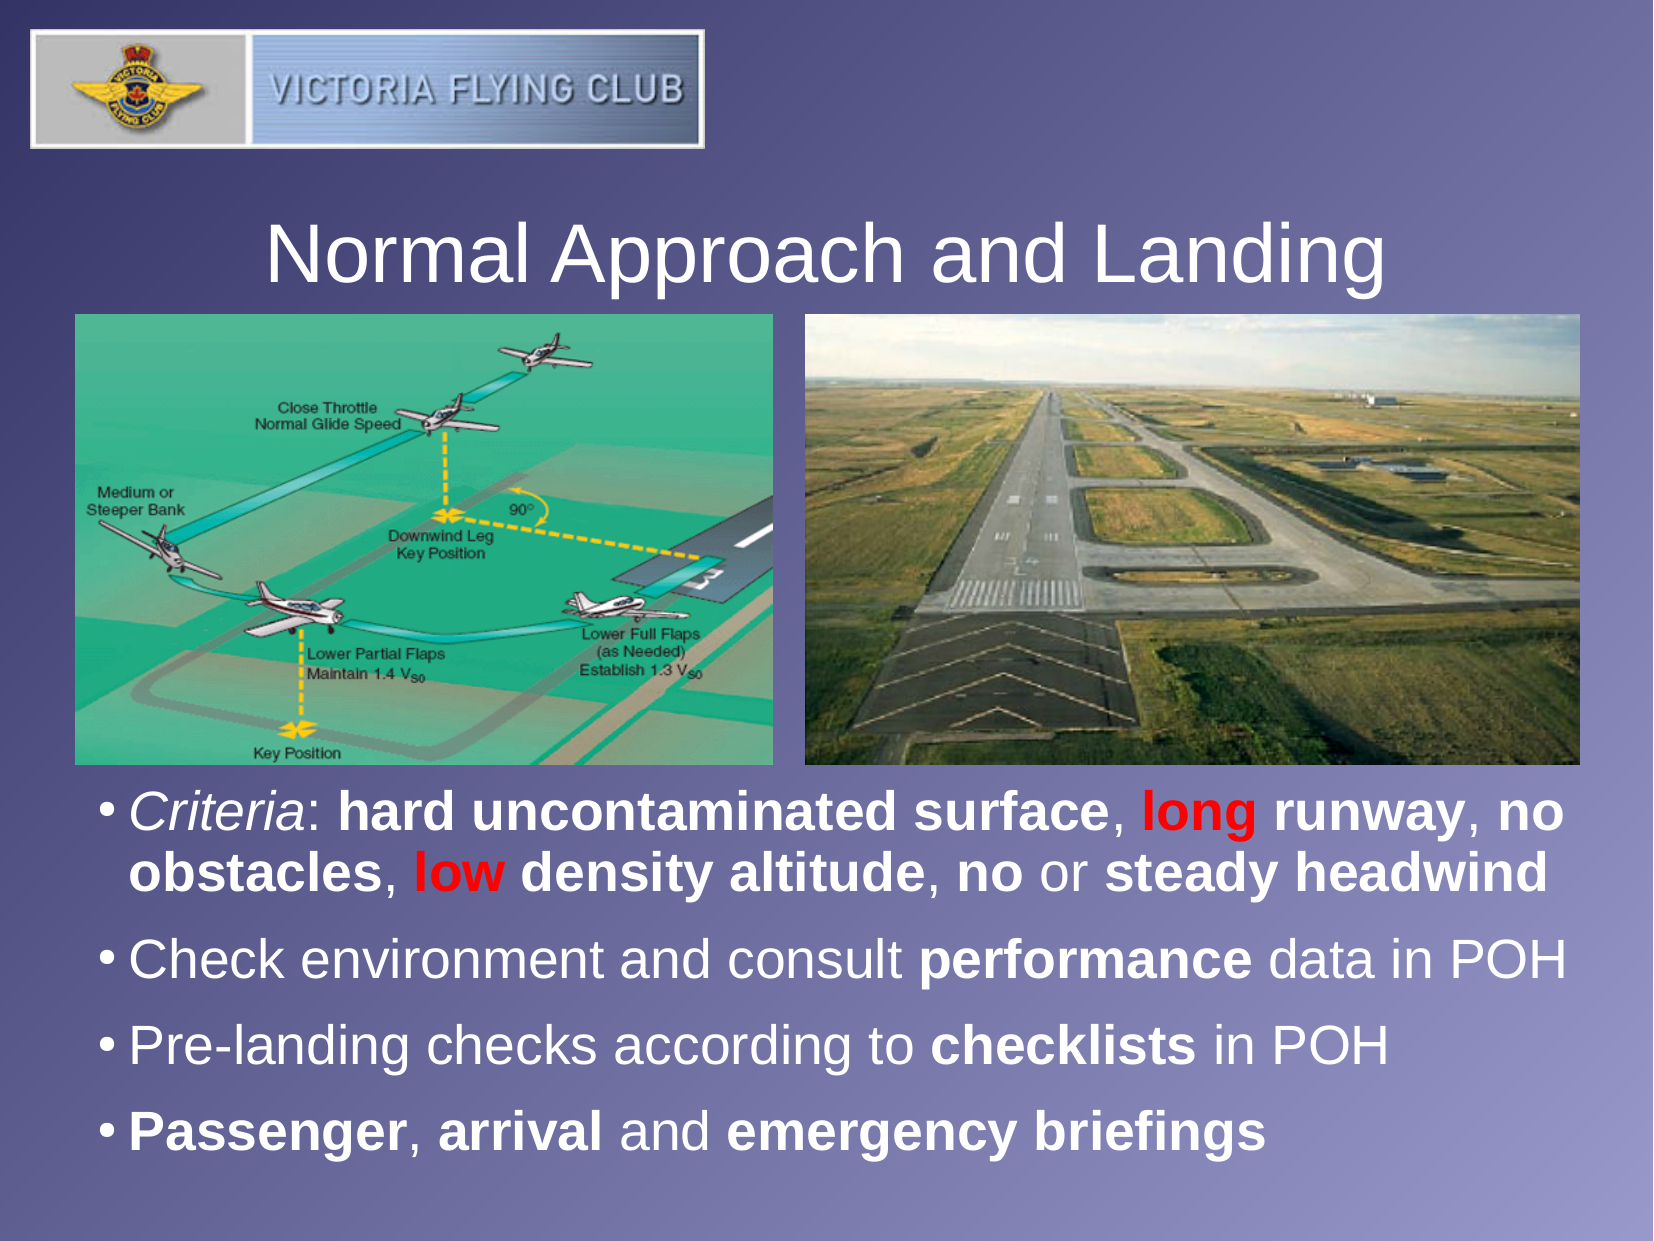

# Normal Approach and Landing
Criteria: hard uncontaminated surface, long runway, no obstacles, low density altitude, no or steady headwind
Check environment and consult performance data in POH
Pre-landing checks according to checklists in POH
Passenger, arrival and emergency briefings